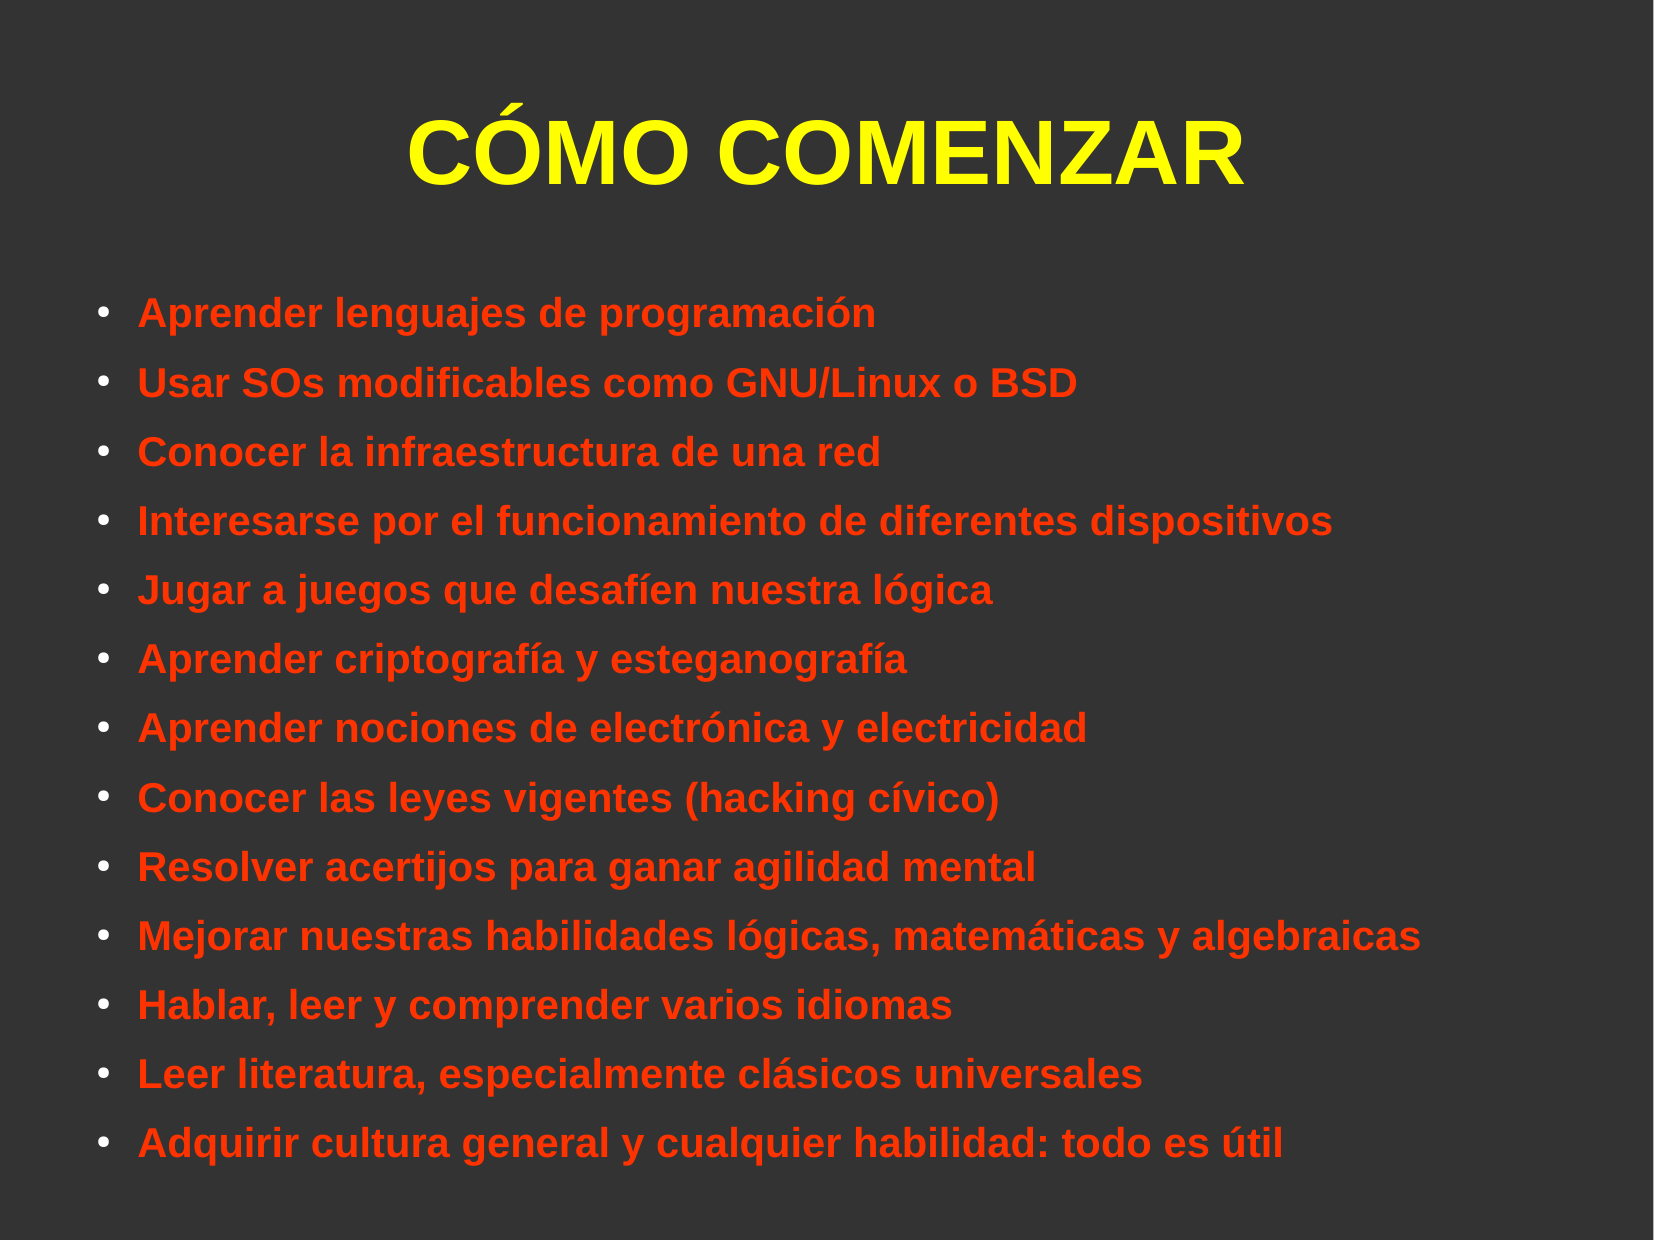

# CÓMO COMENZAR
Aprender lenguajes de programación
Usar SOs modificables como GNU/Linux o BSD
Conocer la infraestructura de una red
Interesarse por el funcionamiento de diferentes dispositivos
Jugar a juegos que desafíen nuestra lógica
Aprender criptografía y esteganografía
Aprender nociones de electrónica y electricidad
Conocer las leyes vigentes (hacking cívico)
Resolver acertijos para ganar agilidad mental
Mejorar nuestras habilidades lógicas, matemáticas y algebraicas
Hablar, leer y comprender varios idiomas
Leer literatura, especialmente clásicos universales
Adquirir cultura general y cualquier habilidad: todo es útil